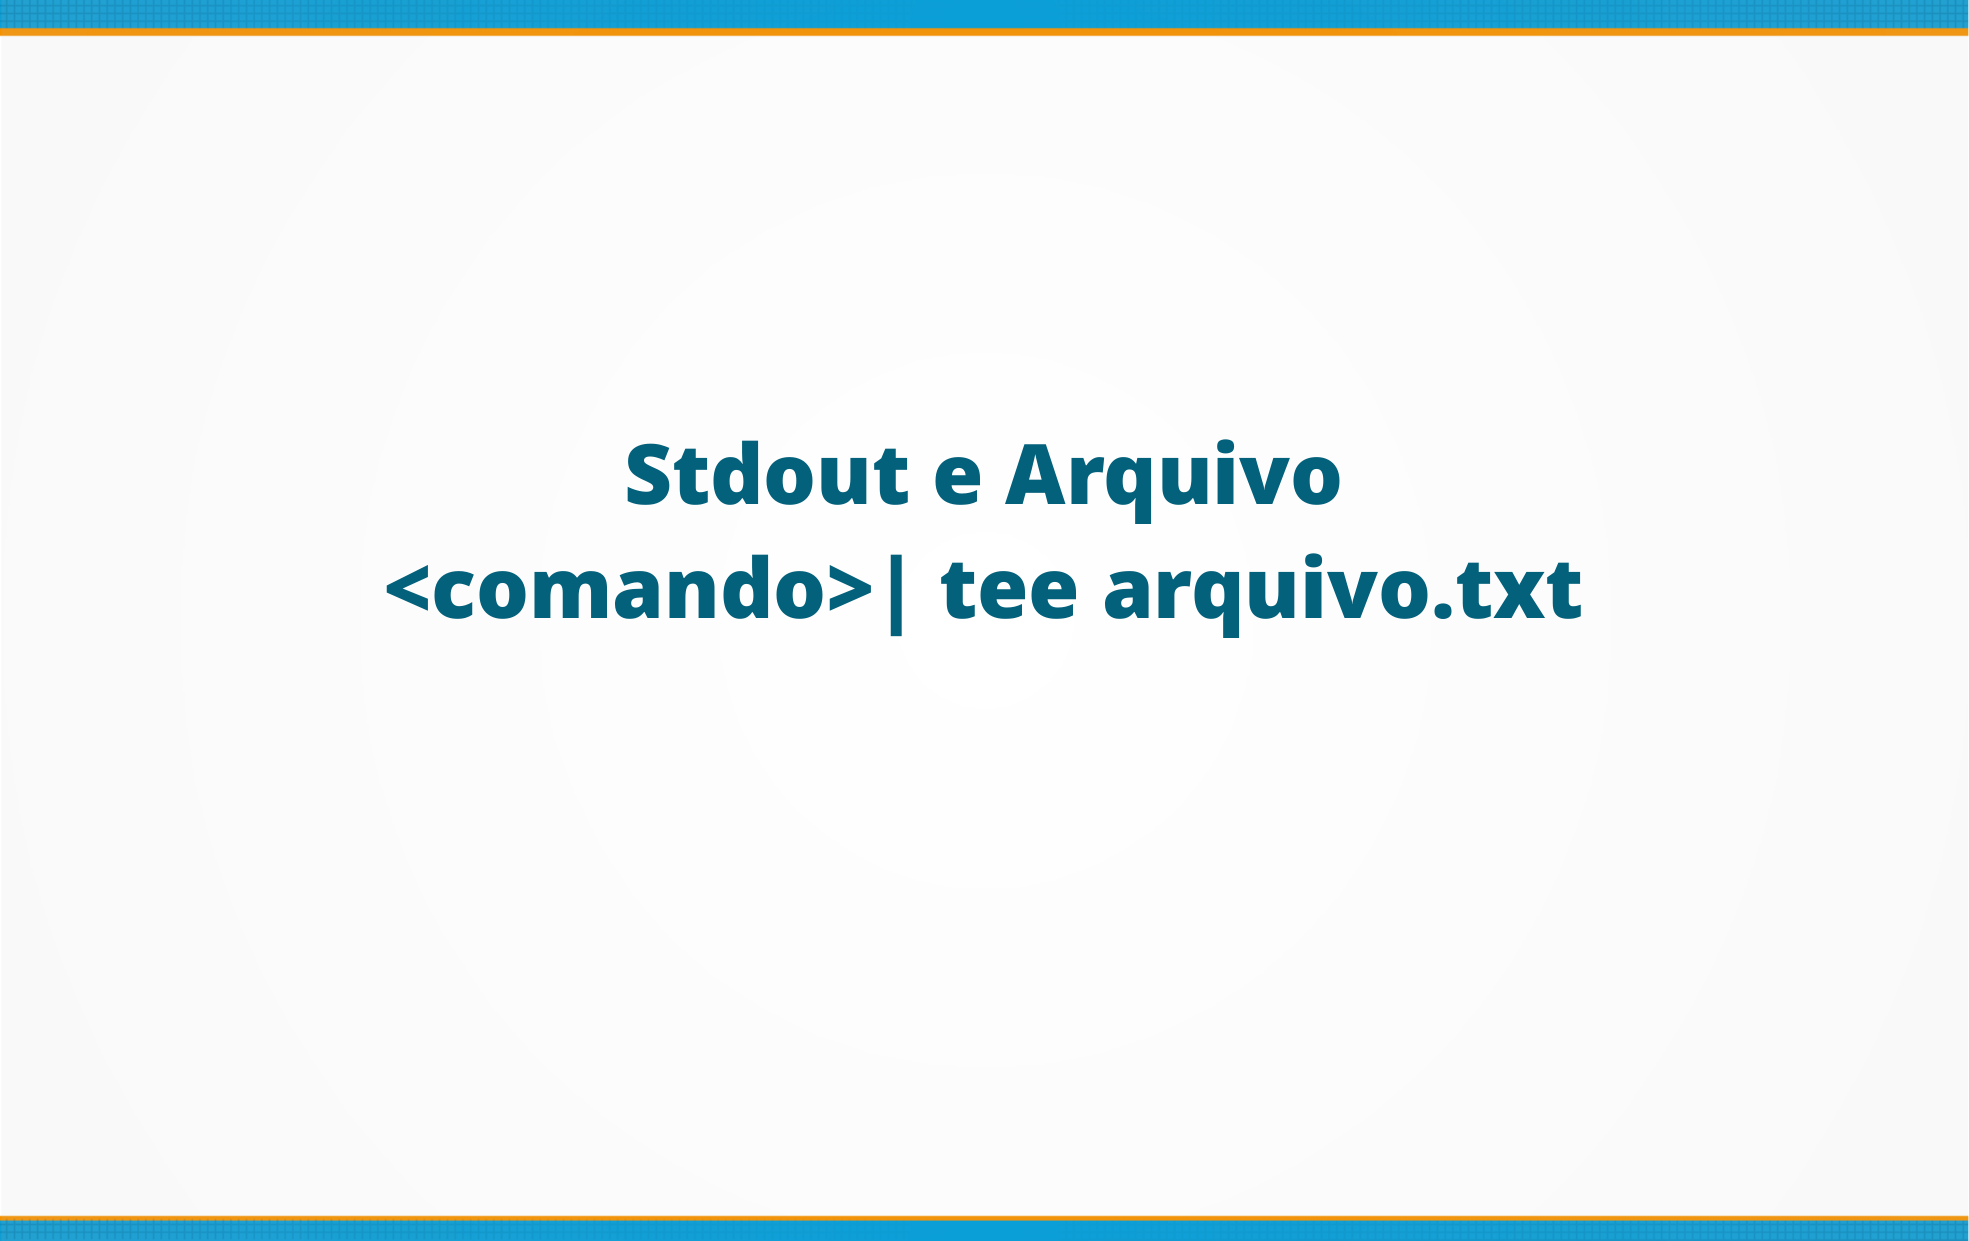

# Stdout e Arquivo
<comando>| tee arquivo.txt